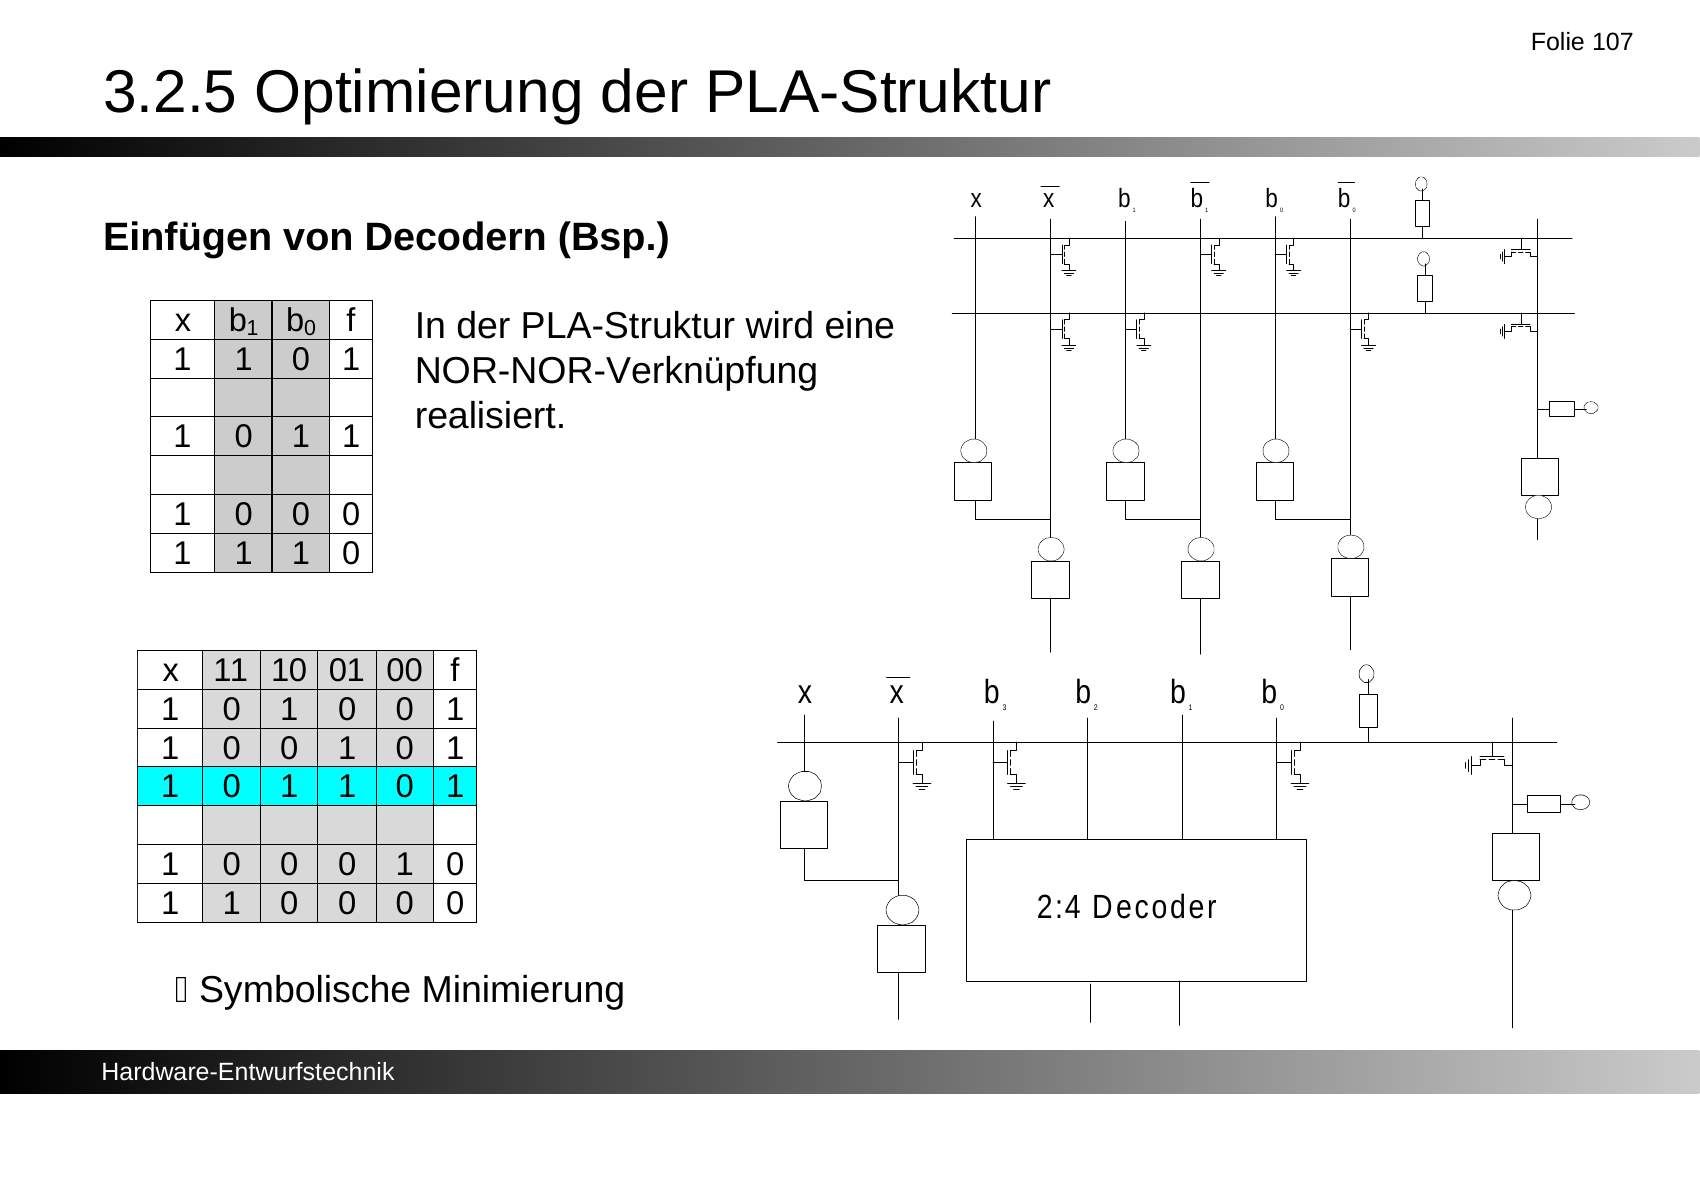

# 3.2.5 Optimierung der PLA-Struktur
Einfügen von Decodern (Bsp.)
In der PLA-Struktur wird eine NOR-NOR-Verknüpfung realisiert.
 Symbolische Minimierung